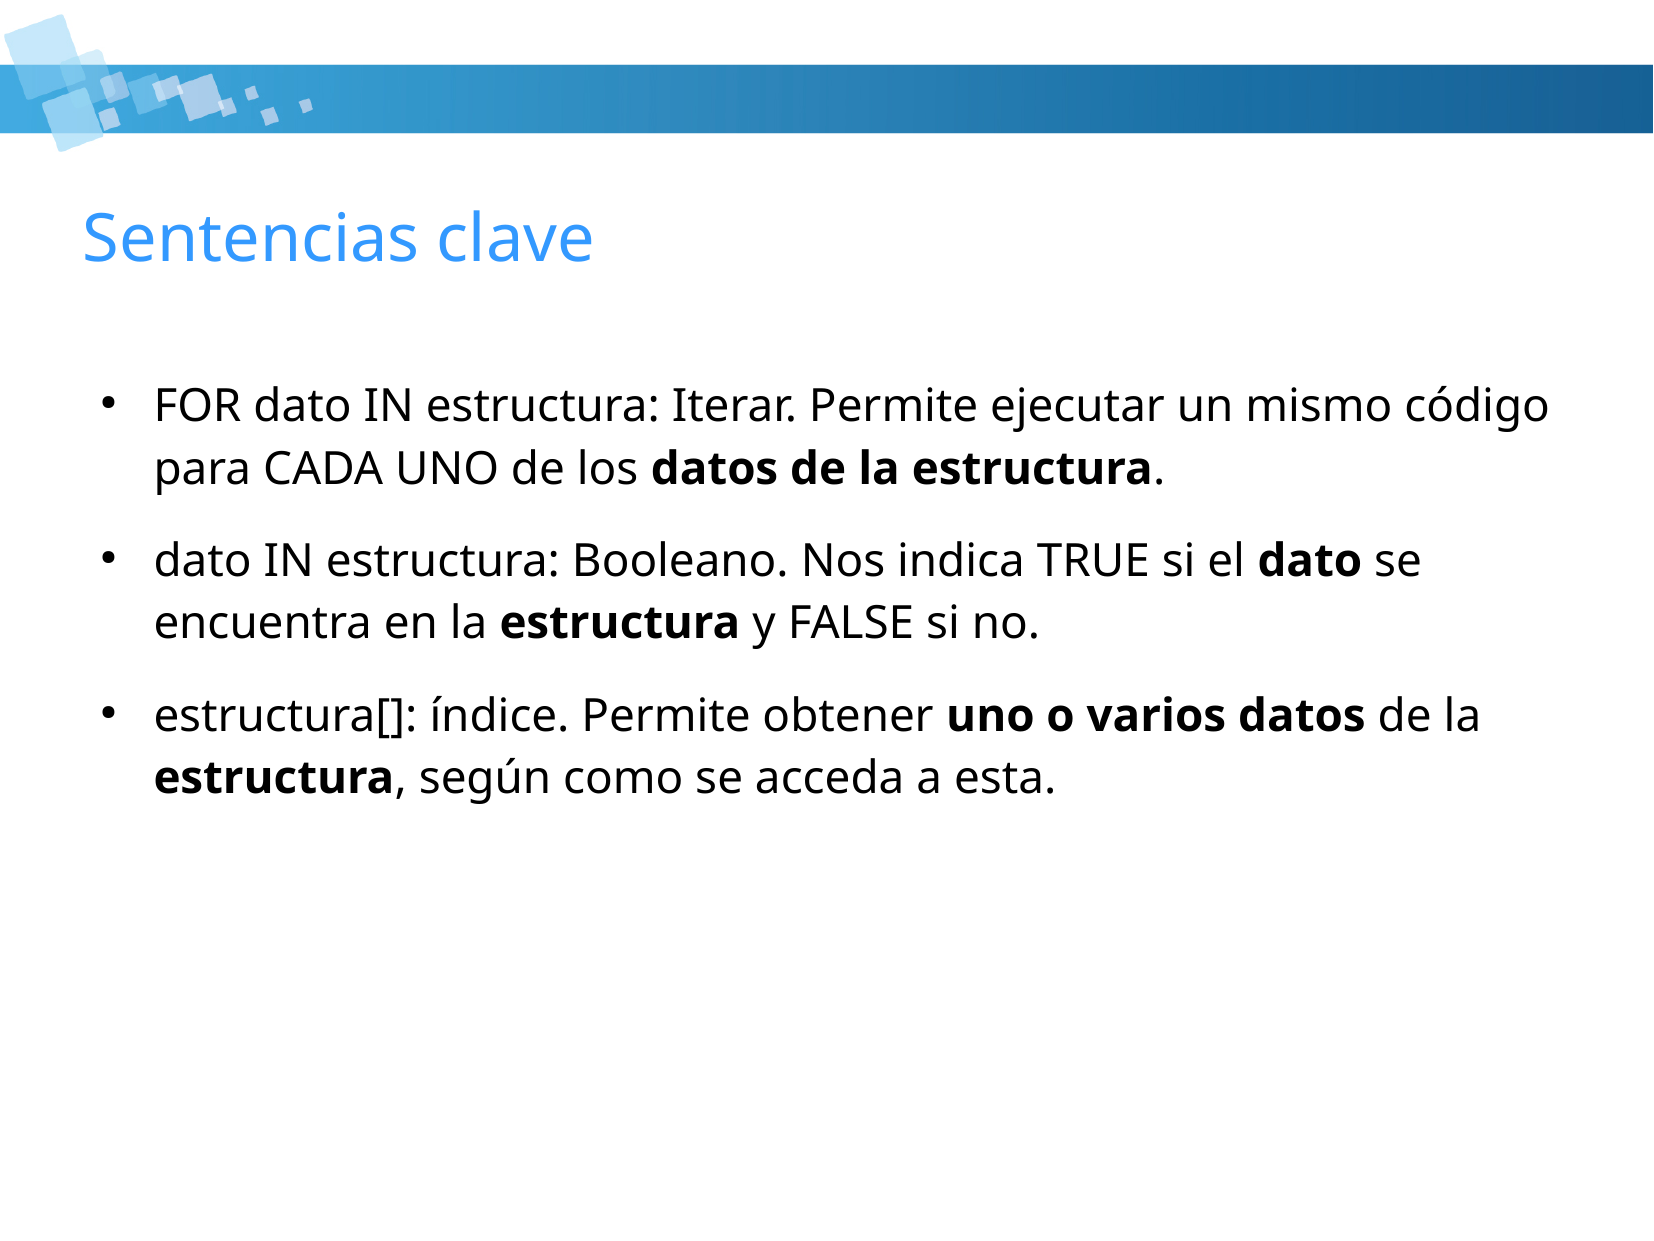

# Sentencias clave
FOR dato IN estructura: Iterar. Permite ejecutar un mismo código para CADA UNO de los datos de la estructura.
dato IN estructura: Booleano. Nos indica TRUE si el dato se encuentra en la estructura y FALSE si no.
estructura[]: índice. Permite obtener uno o varios datos de la estructura, según como se acceda a esta.